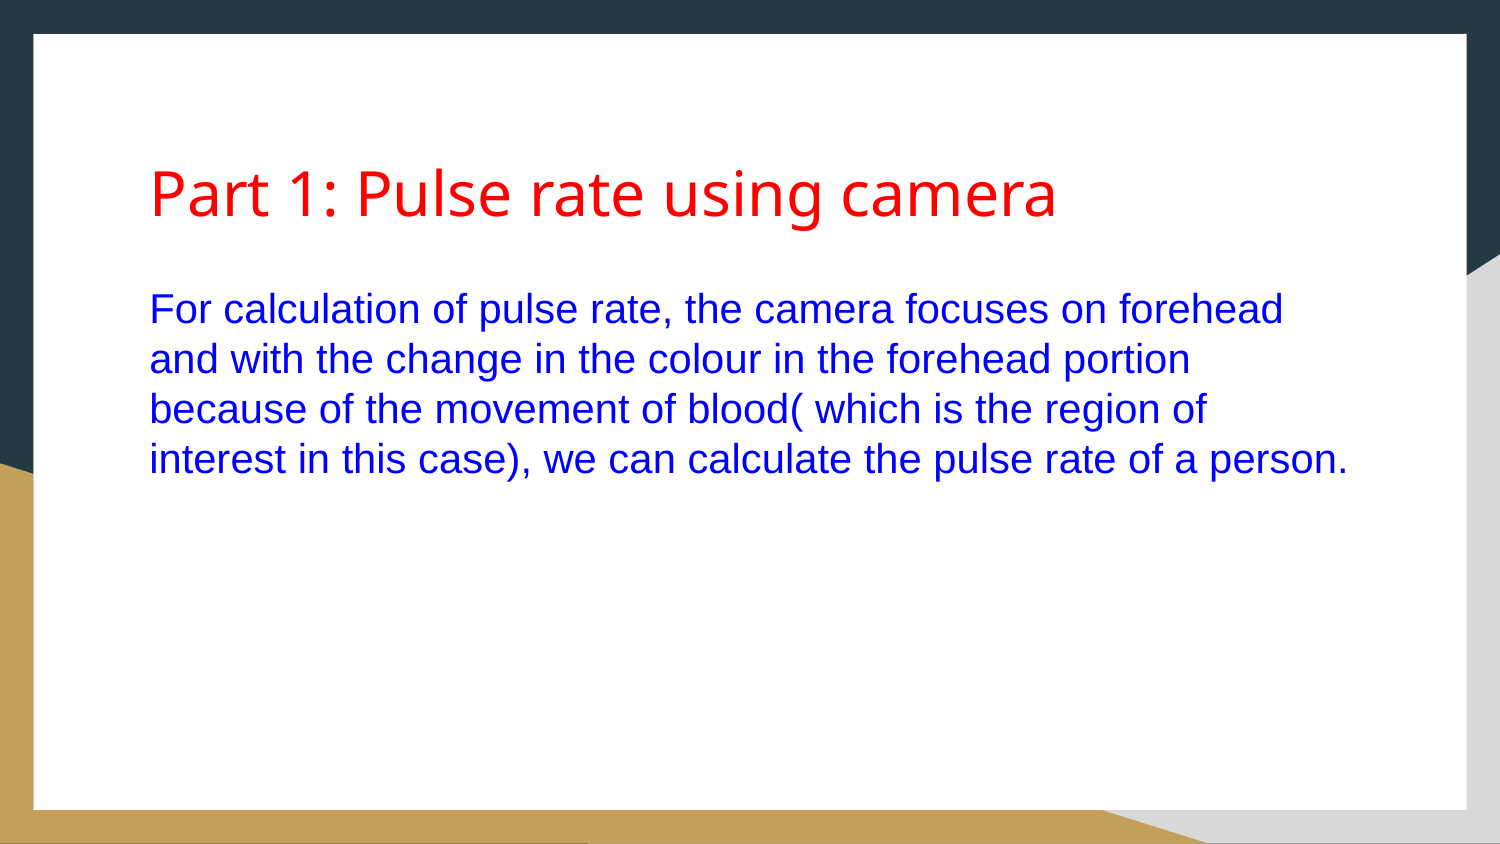

# Part 1: Pulse rate using camera
For calculation of pulse rate, the camera focuses on forehead and with the change in the colour in the forehead portion because of the movement of blood( which is the region of interest in this case), we can calculate the pulse rate of a person.